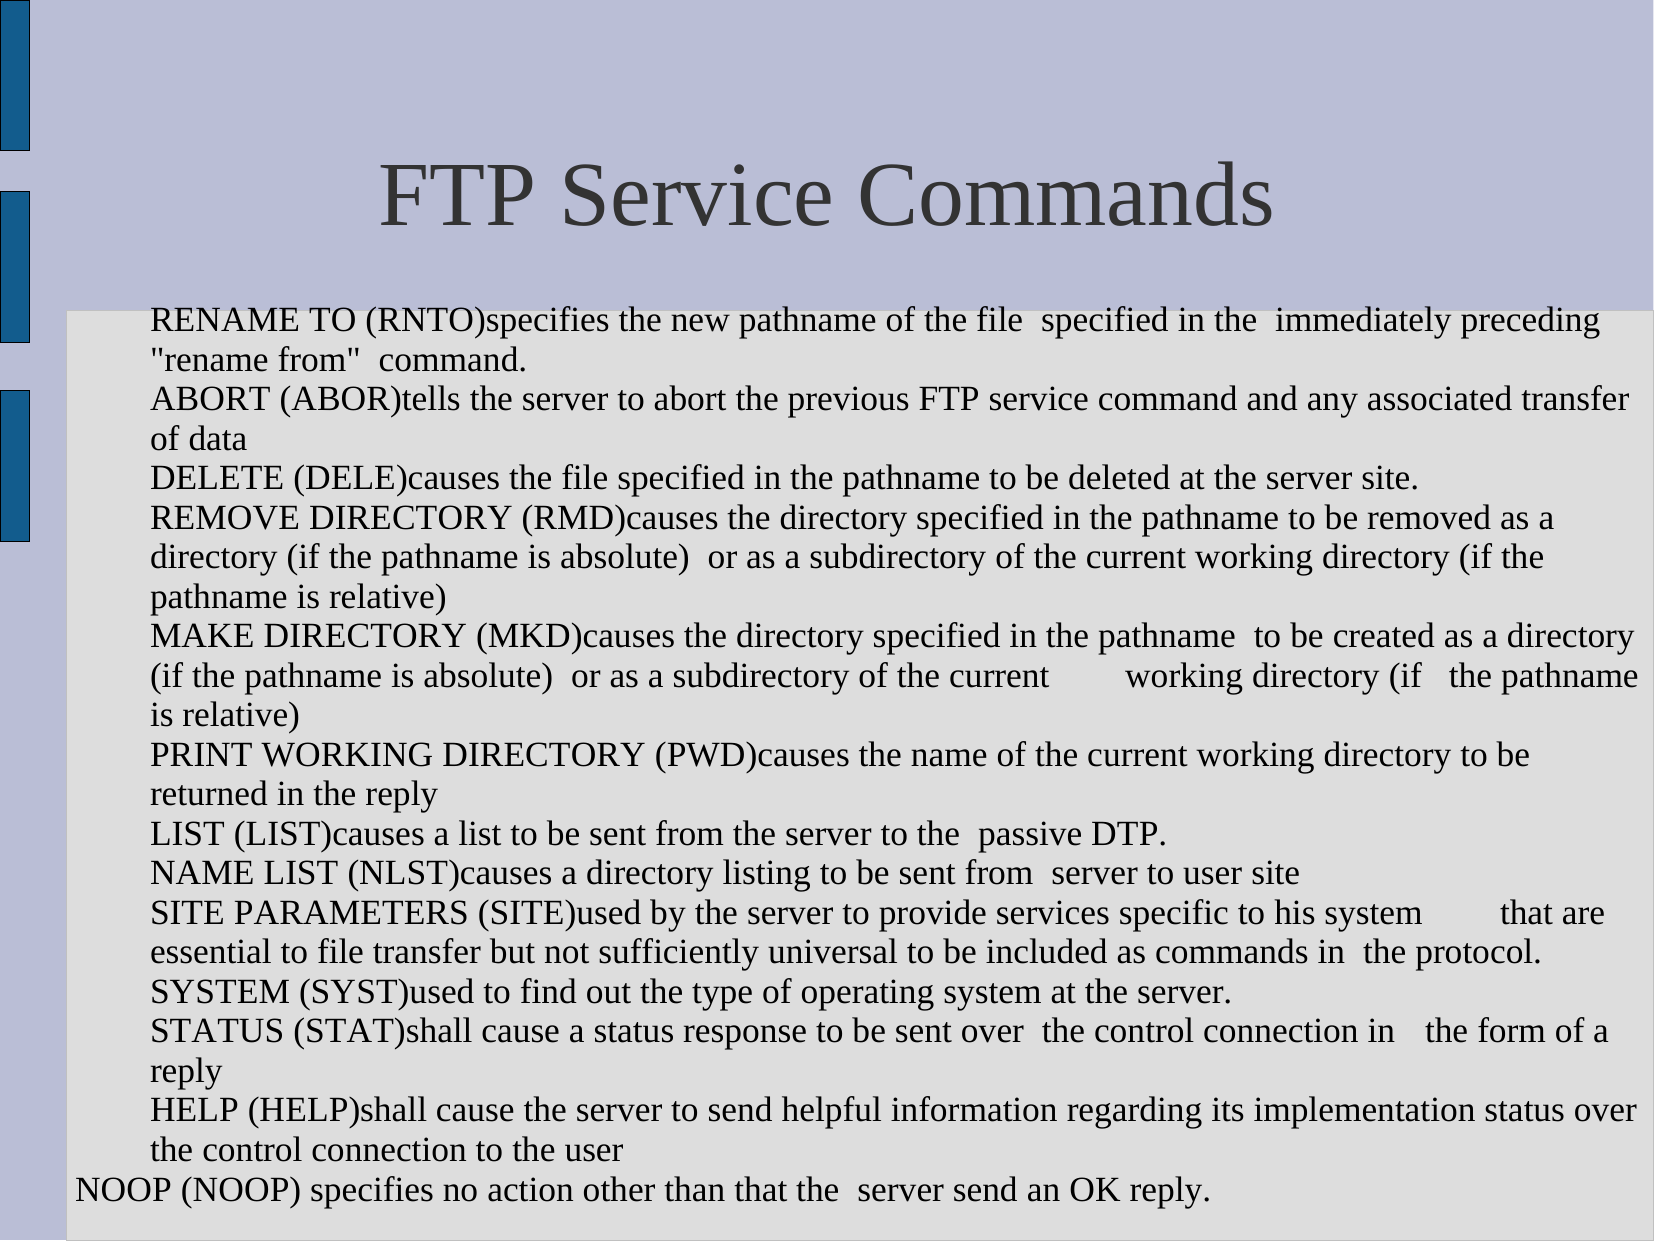

# FTP Service Commands
RENAME TO (RNTO)specifies the new pathname of the file specified in the 	immediately preceding "rename from" command.
ABORT (ABOR)tells the server to abort the previous FTP service command and any associated transfer of data
DELETE (DELE)causes the file specified in the pathname to be deleted at the server site.
REMOVE DIRECTORY (RMD)causes the directory specified in the pathname to be removed as a directory (if the pathname is absolute) or as a subdirectory of the current working directory (if the pathname is relative)
MAKE DIRECTORY (MKD)causes the directory specified in the pathname to be created as a directory (if the pathname is absolute) or as a subdirectory of the current 	working directory (if the pathname is relative)
PRINT WORKING DIRECTORY (PWD)causes the name of the current working directory to be returned in the reply
LIST (LIST)causes a list to be sent from the server to the passive DTP.
NAME LIST (NLST)causes a directory listing to be sent from server to user site
SITE PARAMETERS (SITE)used by the server to provide services specific to his system 	that are essential to file transfer but not sufficiently universal to be included as commands in the protocol.
SYSTEM (SYST)used to find out the type of operating system at the server.
STATUS (STAT)shall cause a status response to be sent over the control connection in 	the form of a reply
HELP (HELP)shall cause the server to send helpful information regarding its implementation status over the control connection to the user
NOOP (NOOP) specifies no action other than that the server send an OK reply.